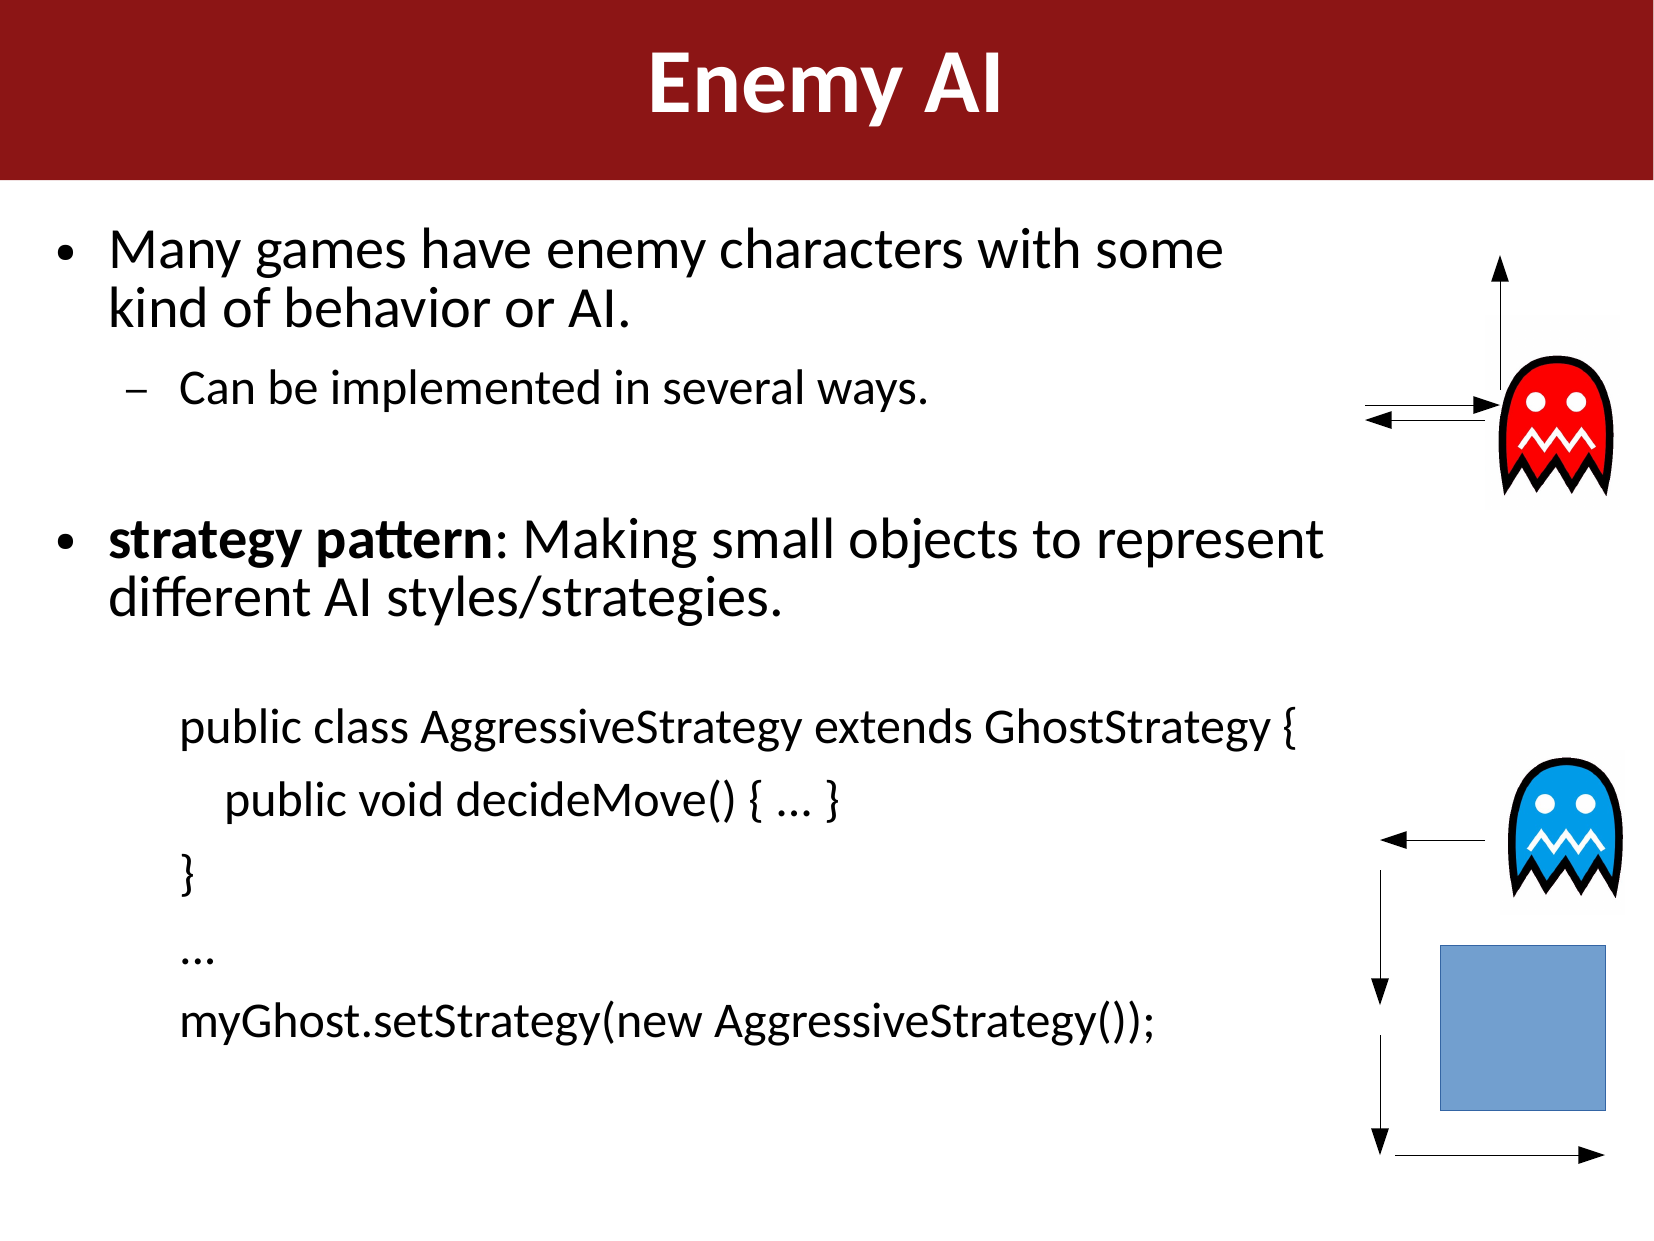

# Enemy AI
Many games have enemy characters with some
kind of behavior or AI.
Can be implemented in several ways.
strategy pattern: Making small objects to represent
different AI styles/strategies.
public class AggressiveStrategy extends GhostStrategy {
 public void decideMove() { ... }
}
...
myGhost.setStrategy(new AggressiveStrategy());